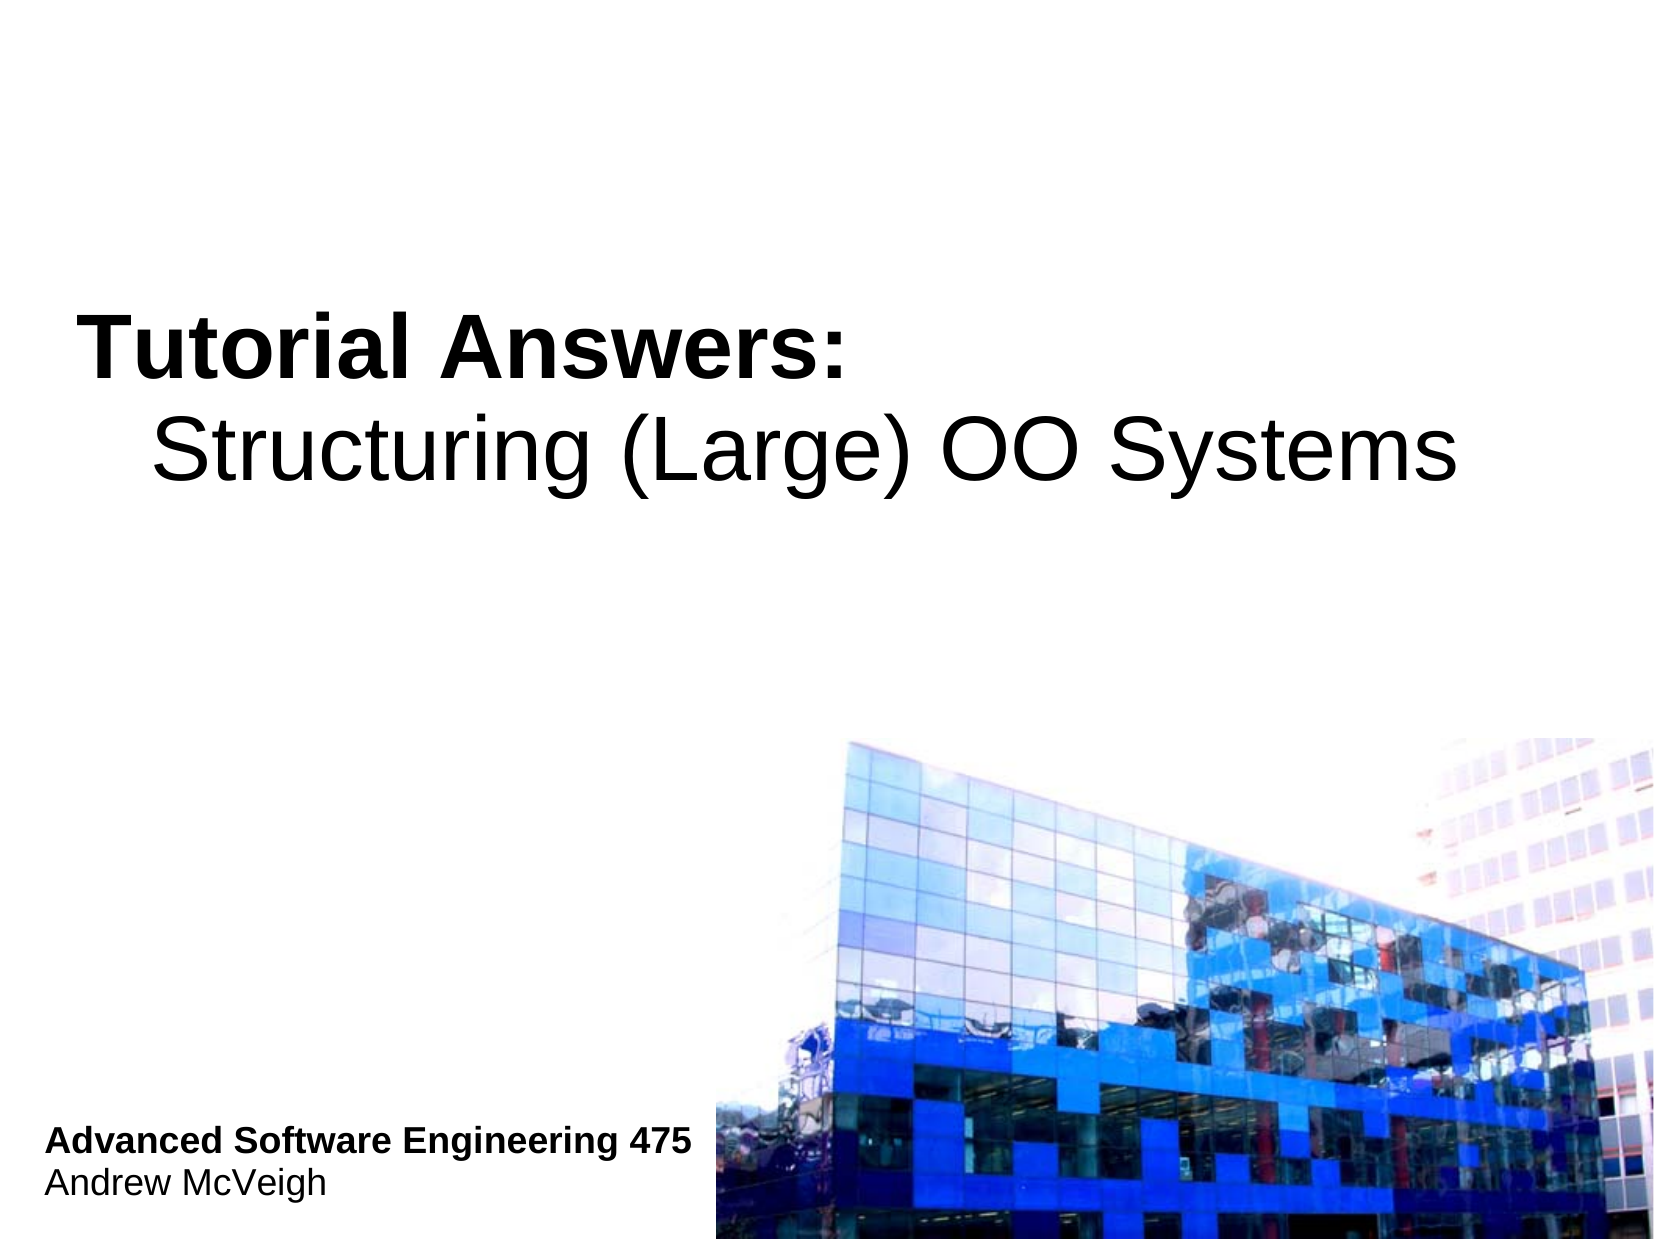

# Tutorial Answers: Structuring (Large) OO Systems
Advanced Software Engineering 475
Andrew McVeigh
1